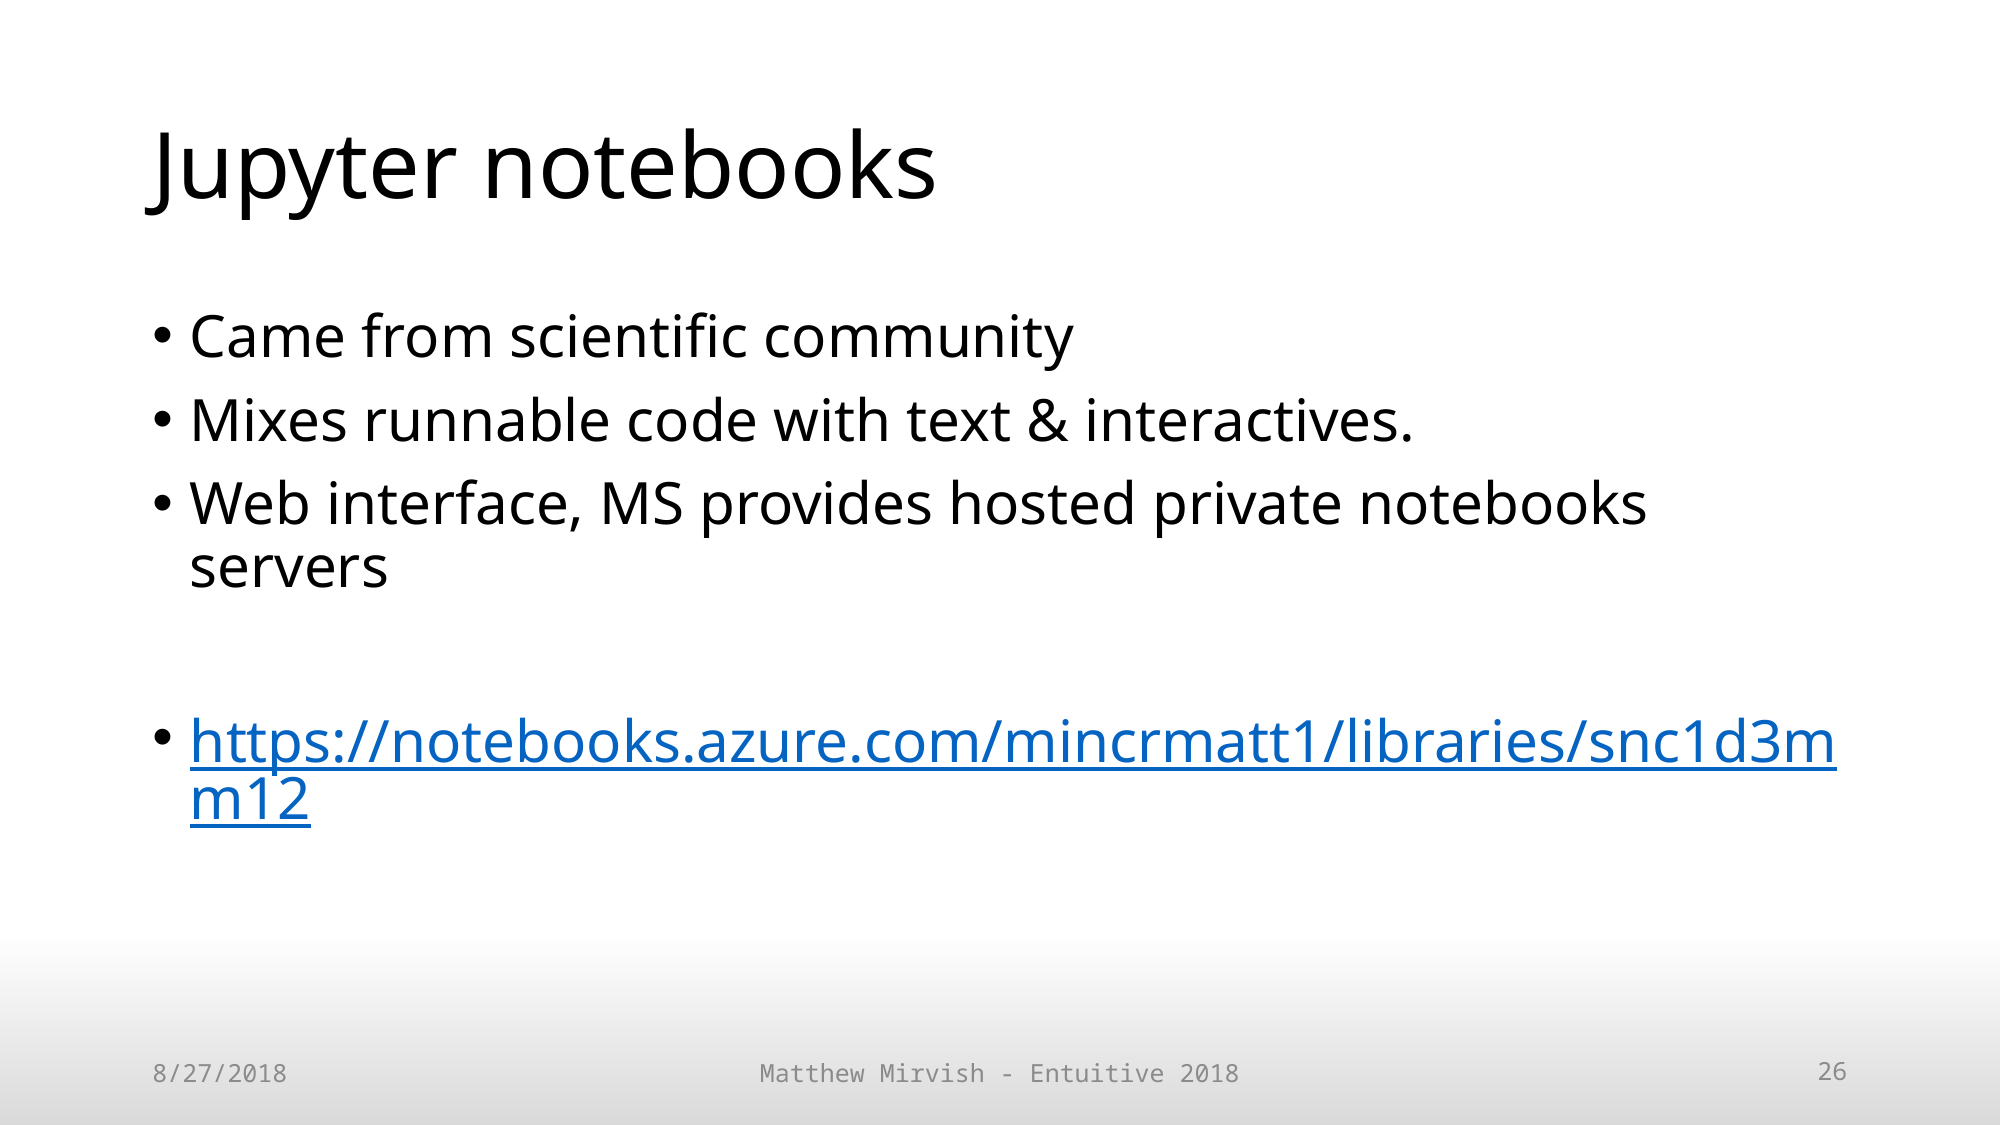

# Jupyter notebooks
Came from scientific community
Mixes runnable code with text & interactives.
Web interface, MS provides hosted private notebooks servers
https://notebooks.azure.com/mincrmatt1/libraries/snc1d3mm12
8/27/2018
Matthew Mirvish - Entuitive 2018